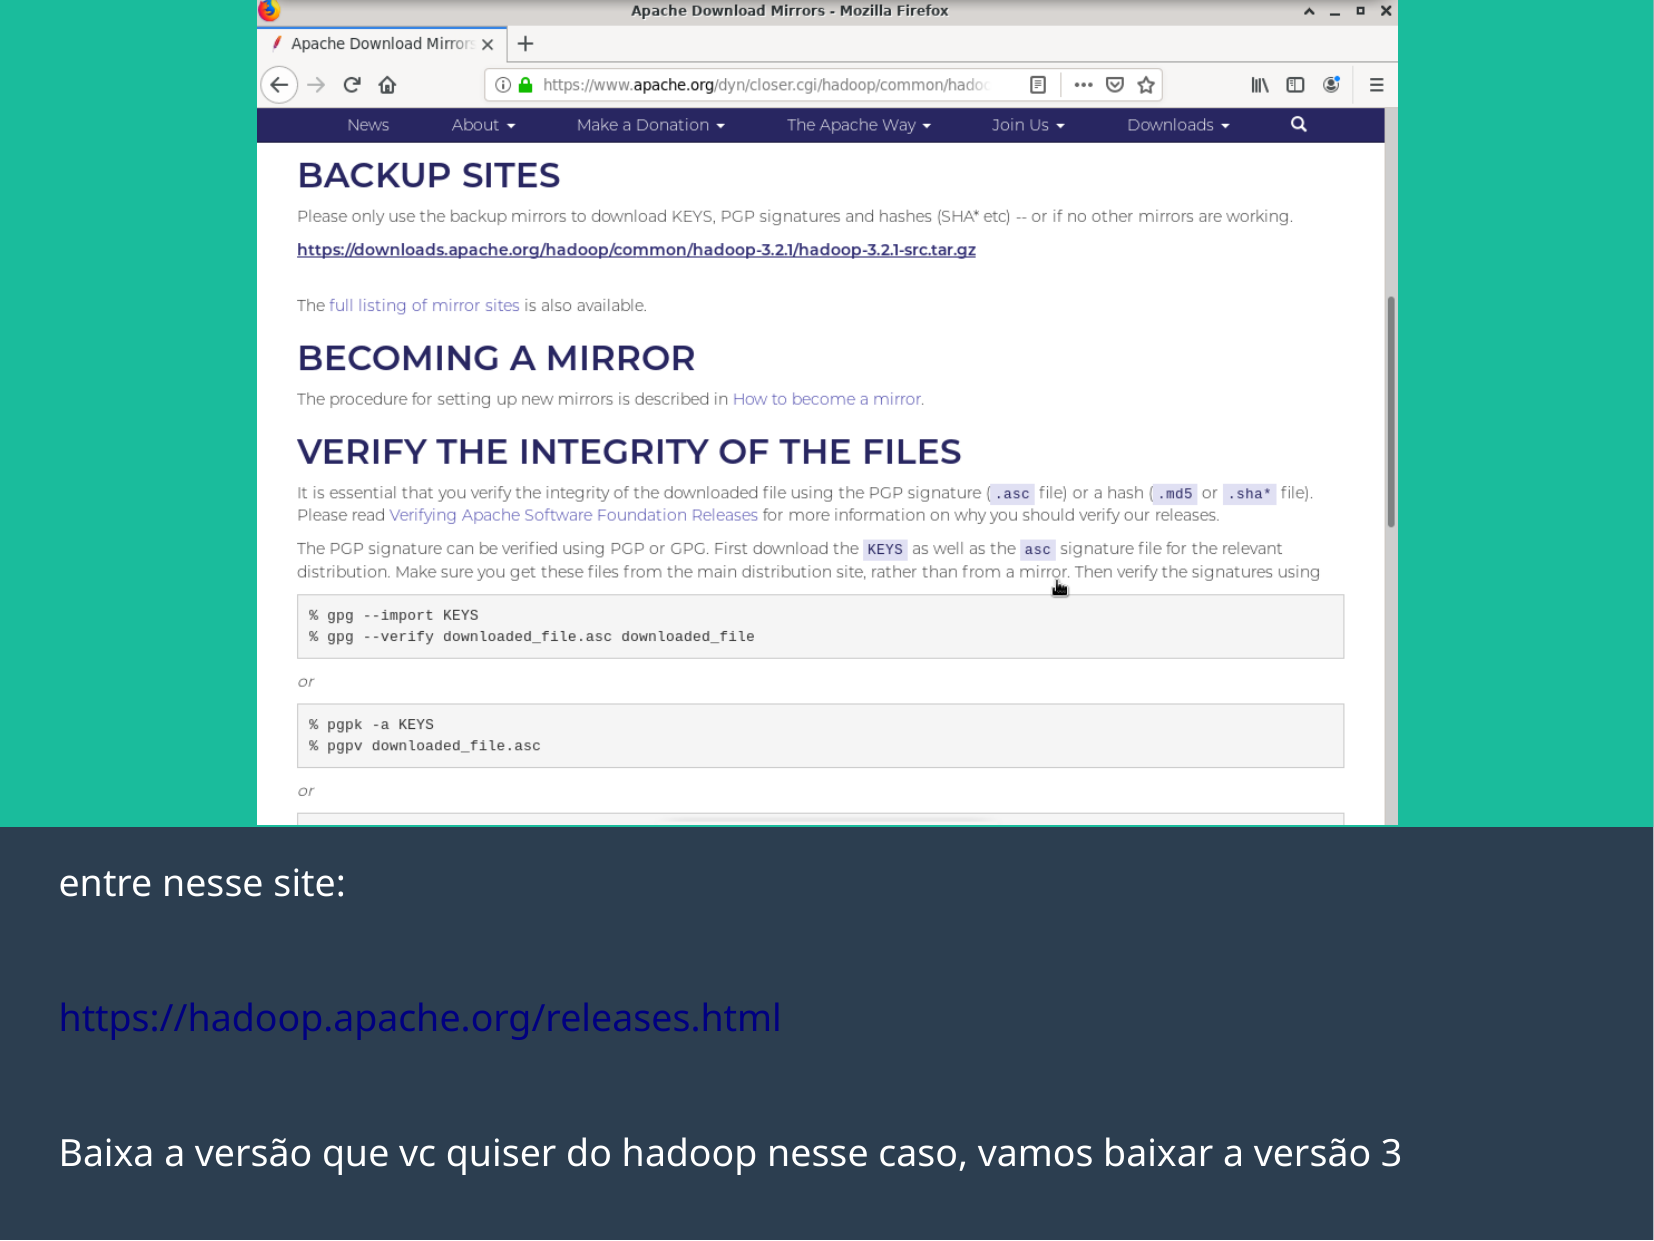

# entre nesse site:
https://hadoop.apache.org/releases.html
Baixa a versão que vc quiser do hadoop nesse caso, vamos baixar a versão 3